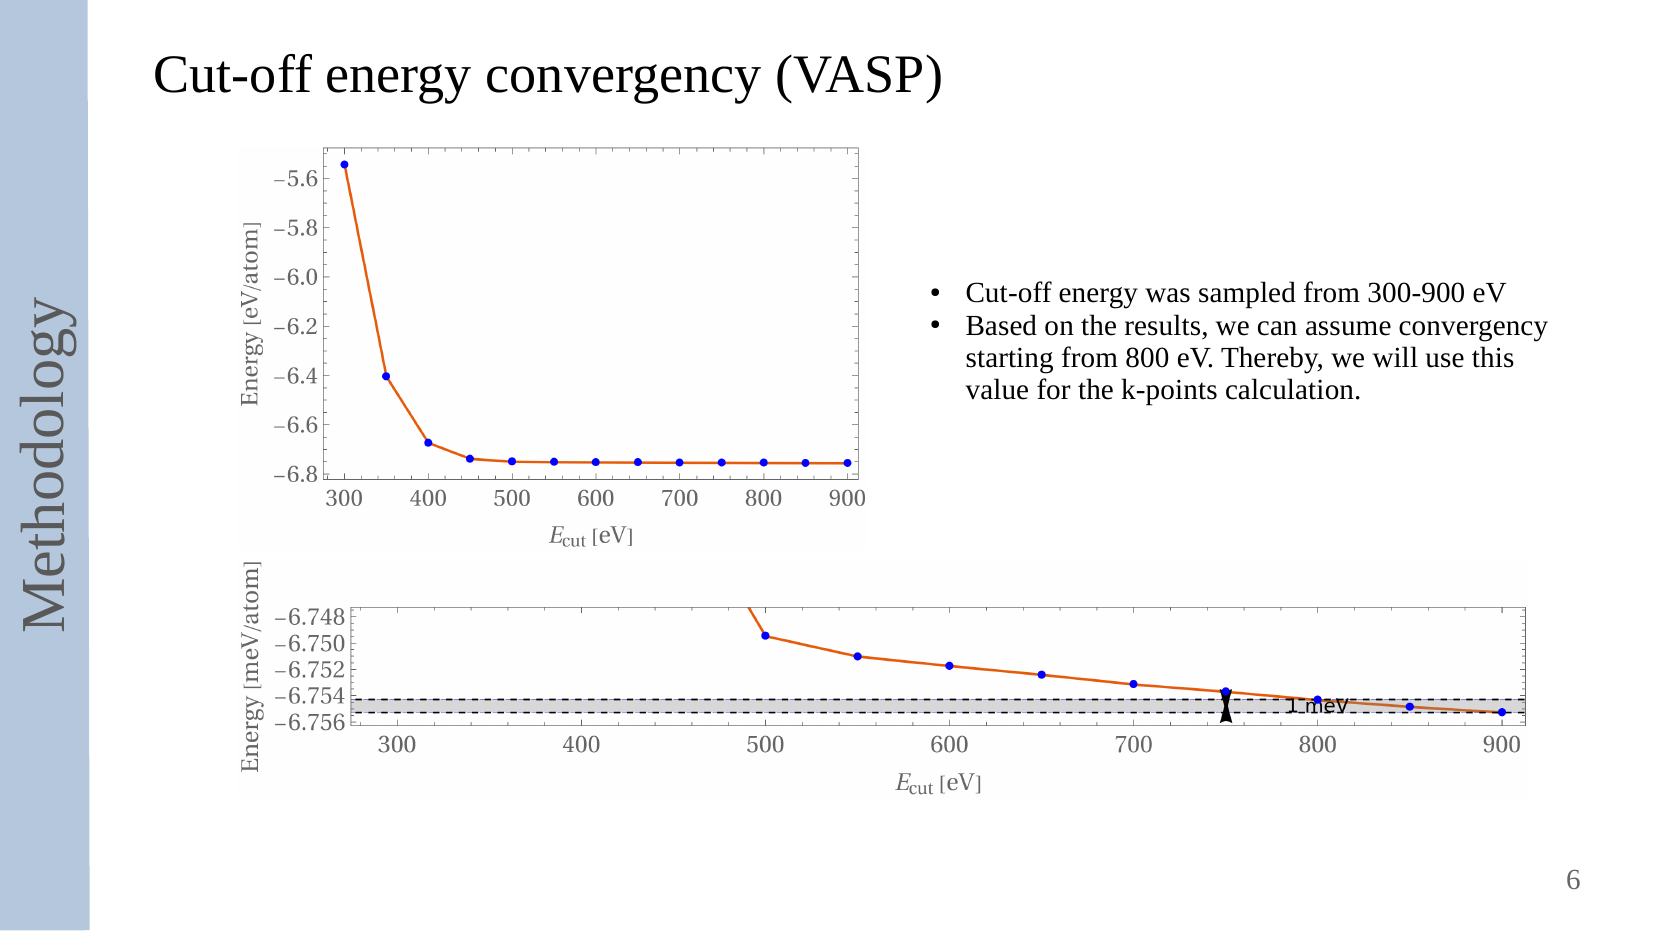

Cut-off energy convergency (VASP)
Cut-off energy was sampled from 300-900 eV
Based on the results, we can assume convergency starting from 800 eV. Thereby, we will use this value for the k-points calculation.
# Methodology